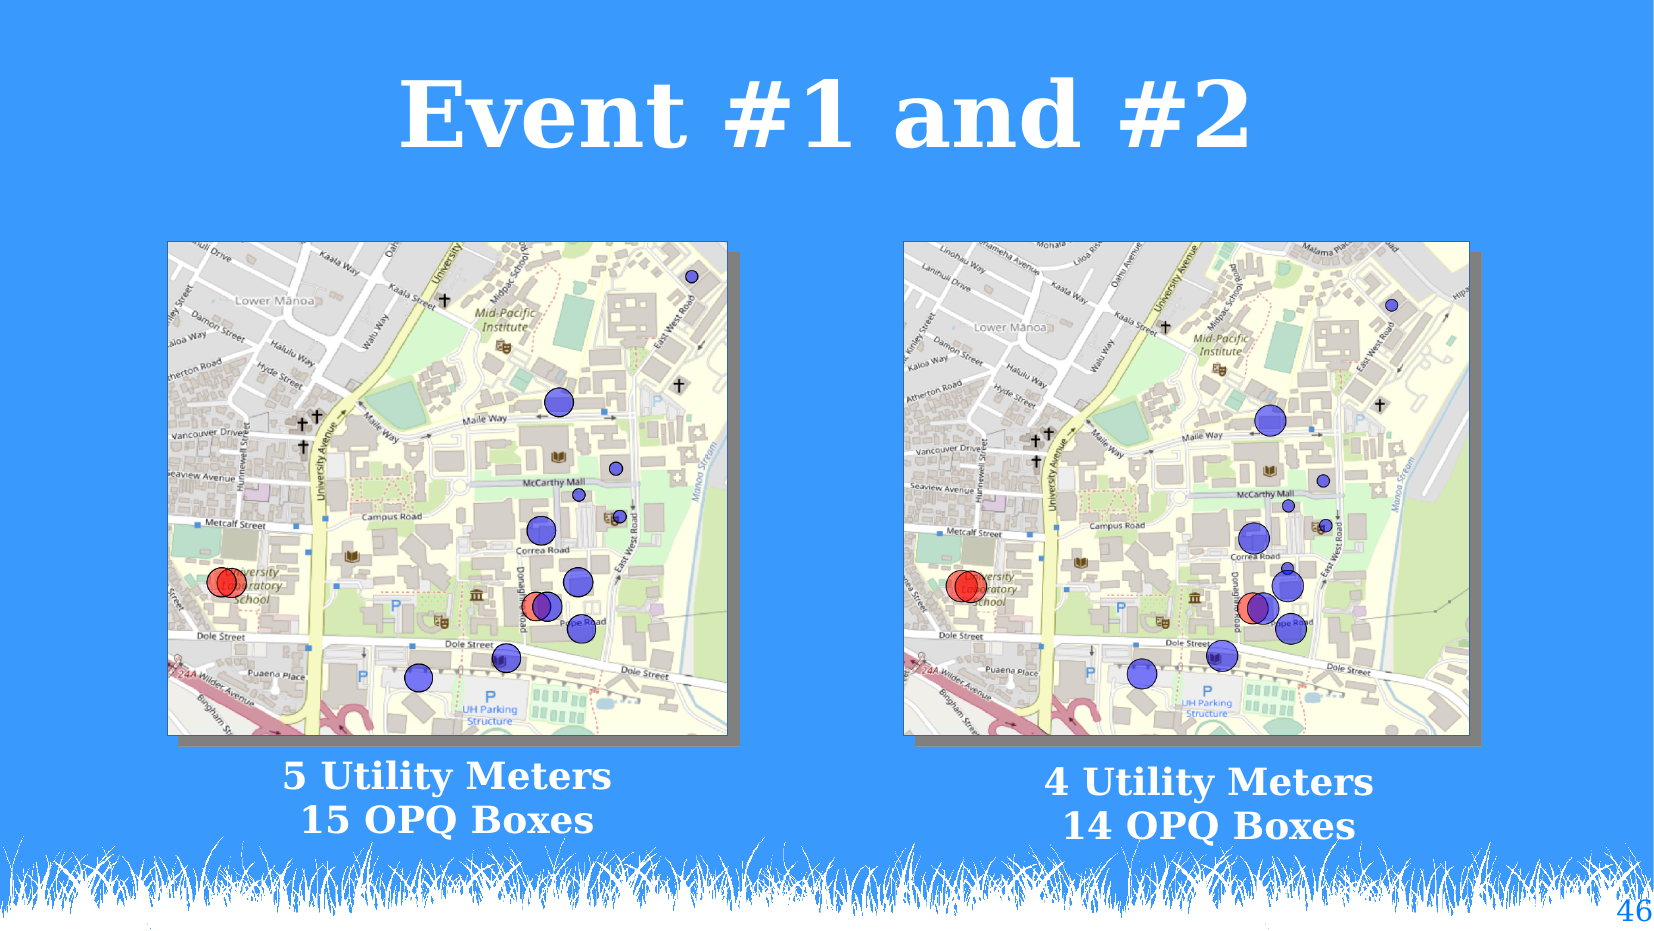

# Event #1 and #2
5 Utility Meters
15 OPQ Boxes
4 Utility Meters
14 OPQ Boxes
46